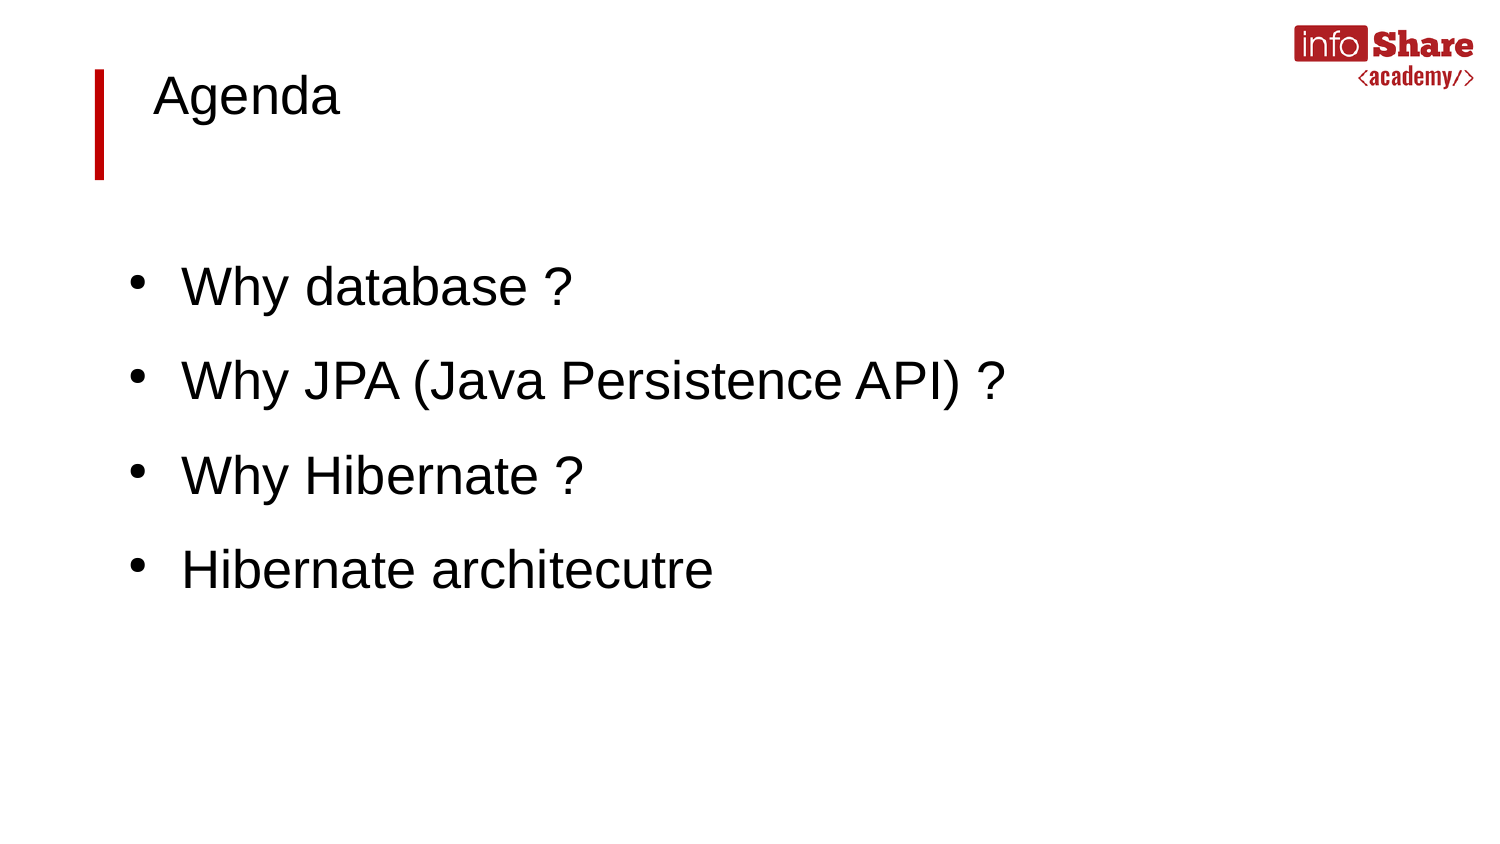

# Agenda
Why database ?
Why JPA (Java Persistence API) ?
Why Hibernate ?
Hibernate architecutre